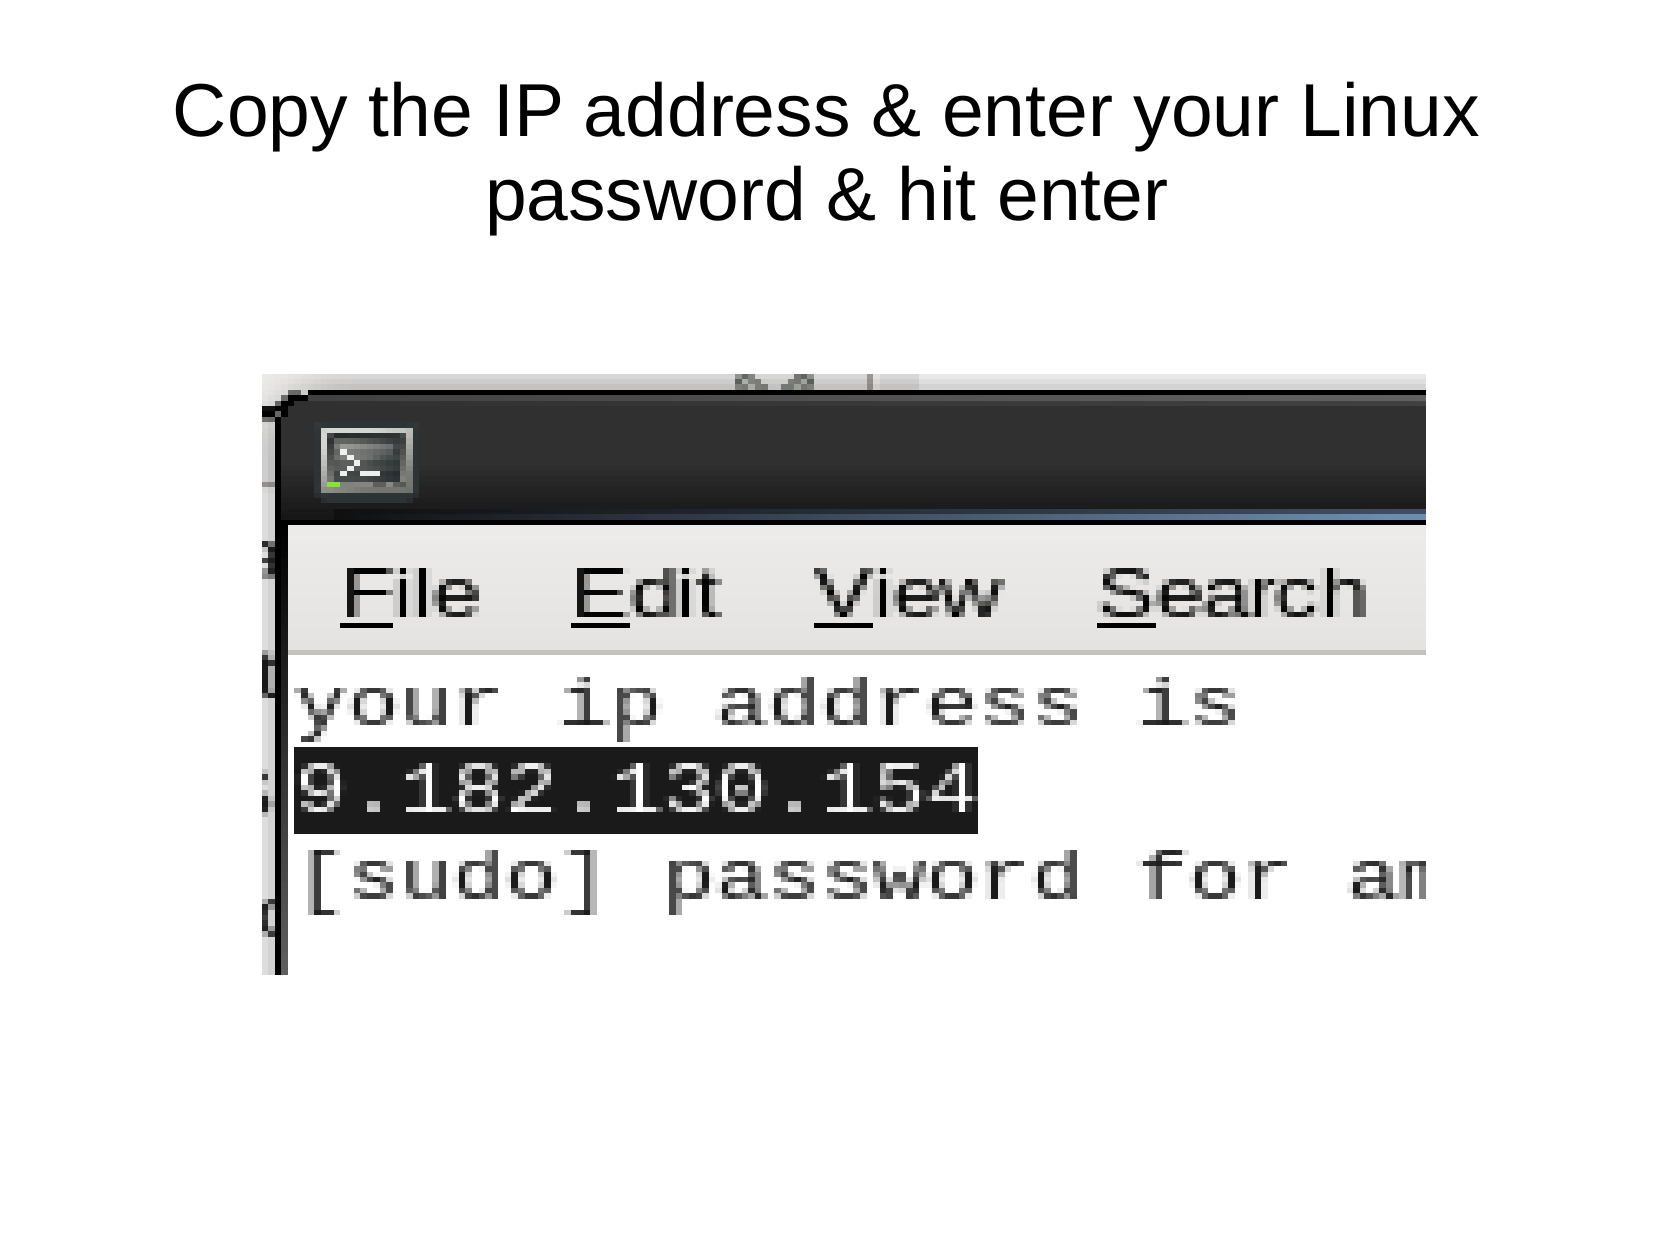

# Copy the IP address & enter your Linux password & hit enter